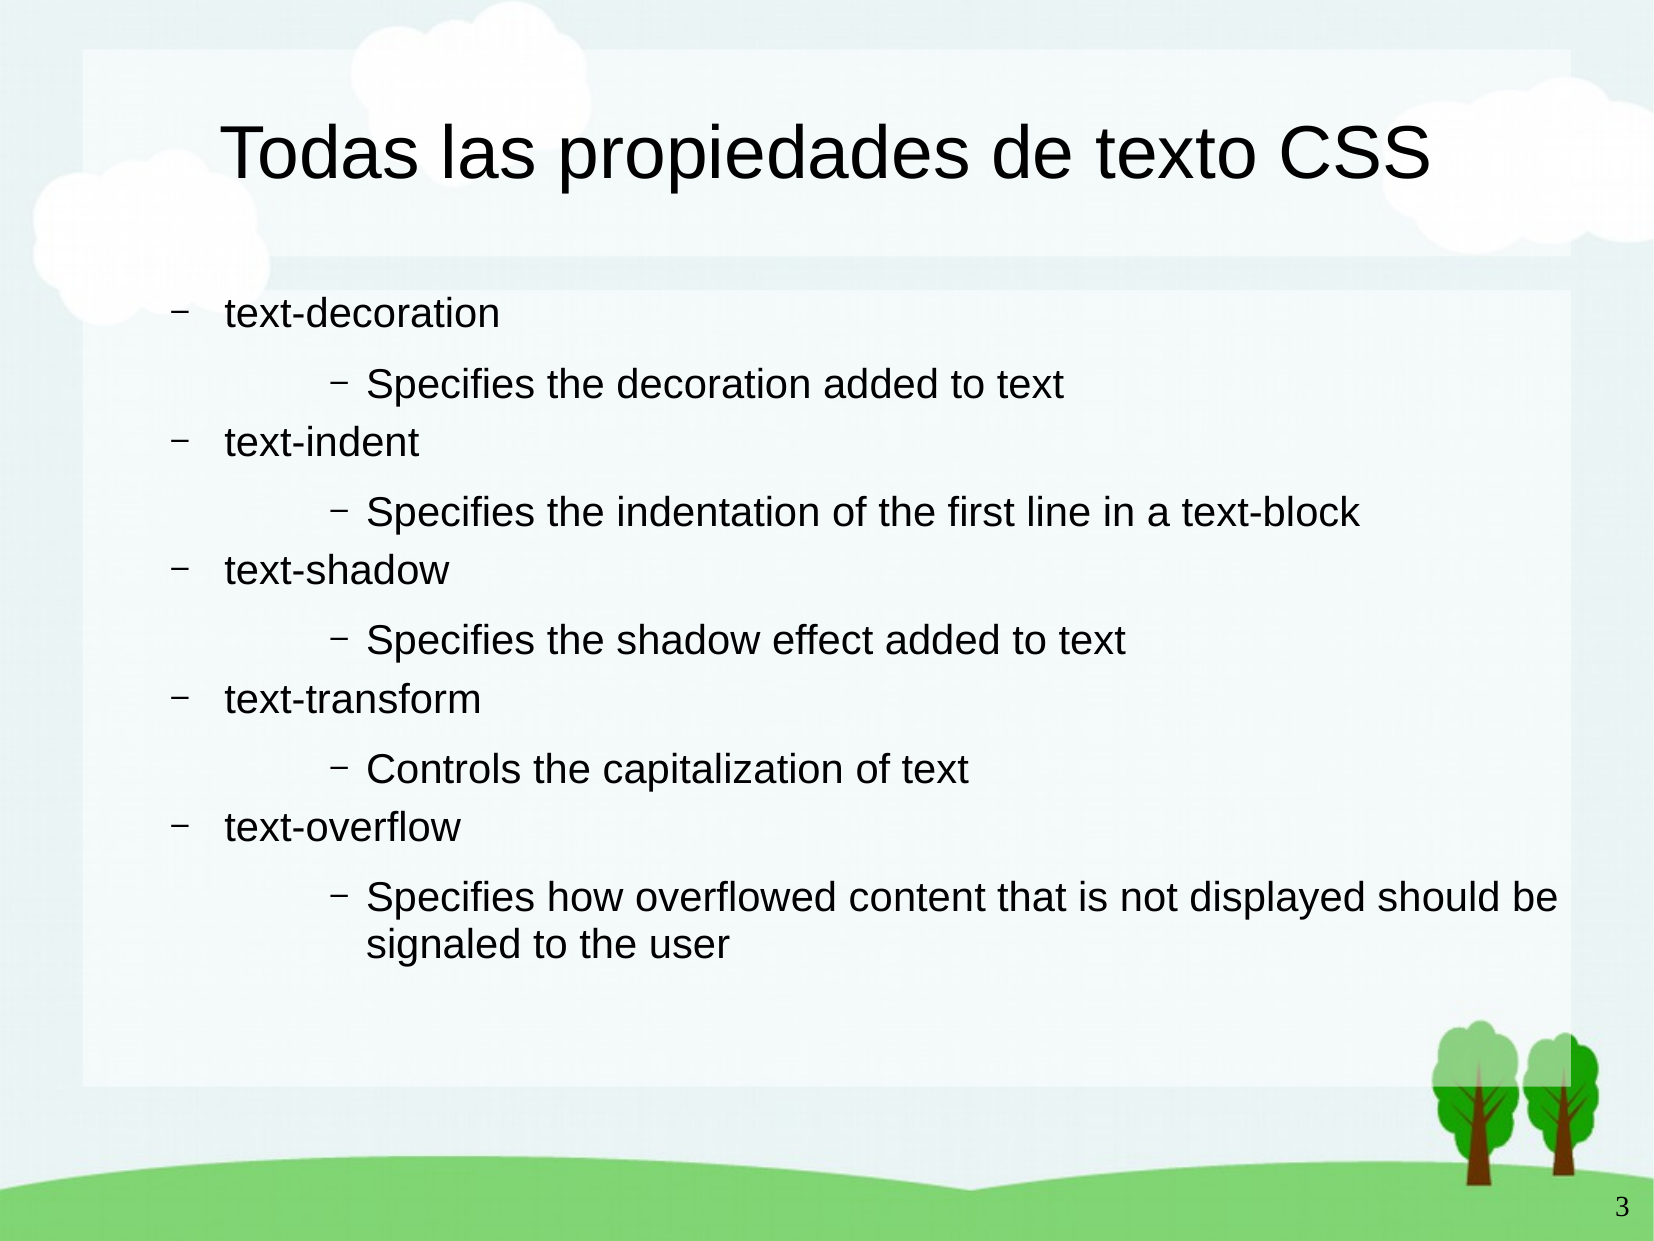

# Todas las propiedades de texto CSS
text-decoration
Specifies the decoration added to text
text-indent
Specifies the indentation of the first line in a text-block
text-shadow
Specifies the shadow effect added to text
text-transform
Controls the capitalization of text
text-overflow
Specifies how overflowed content that is not displayed should be signaled to the user
3